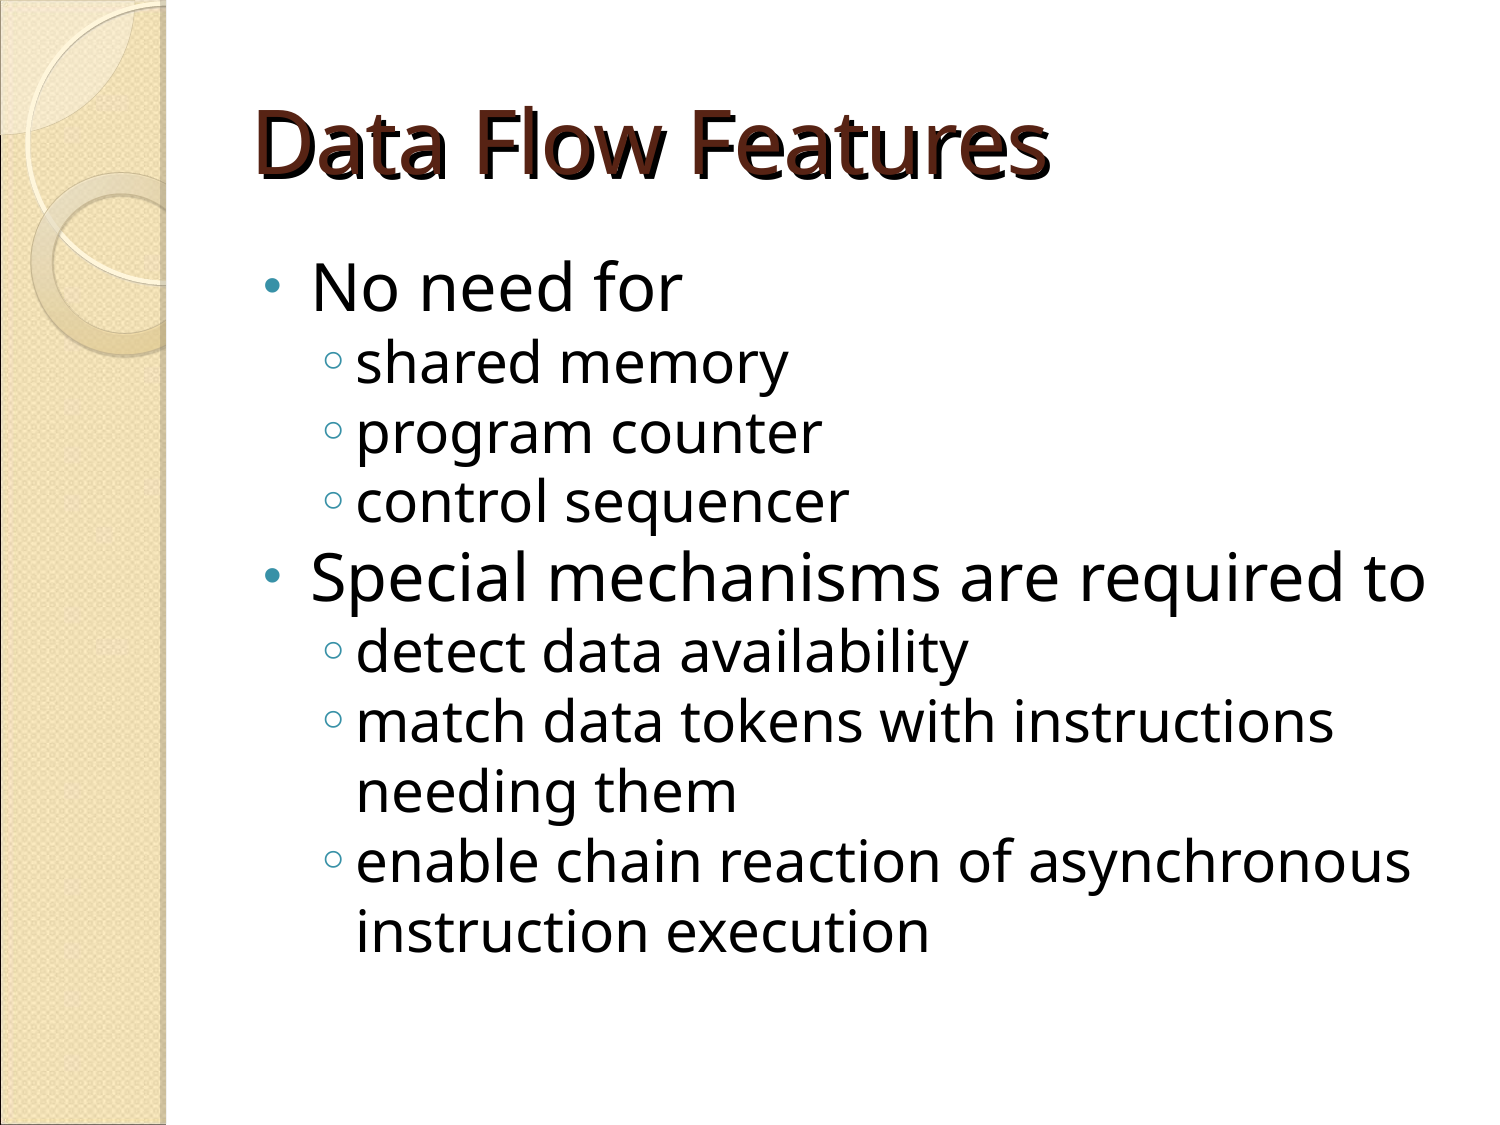

# Data Flow Features
No need for
shared memory
program counter
control sequencer
Special mechanisms are required to
detect data availability
match data tokens with instructions needing them
enable chain reaction of asynchronous instruction execution